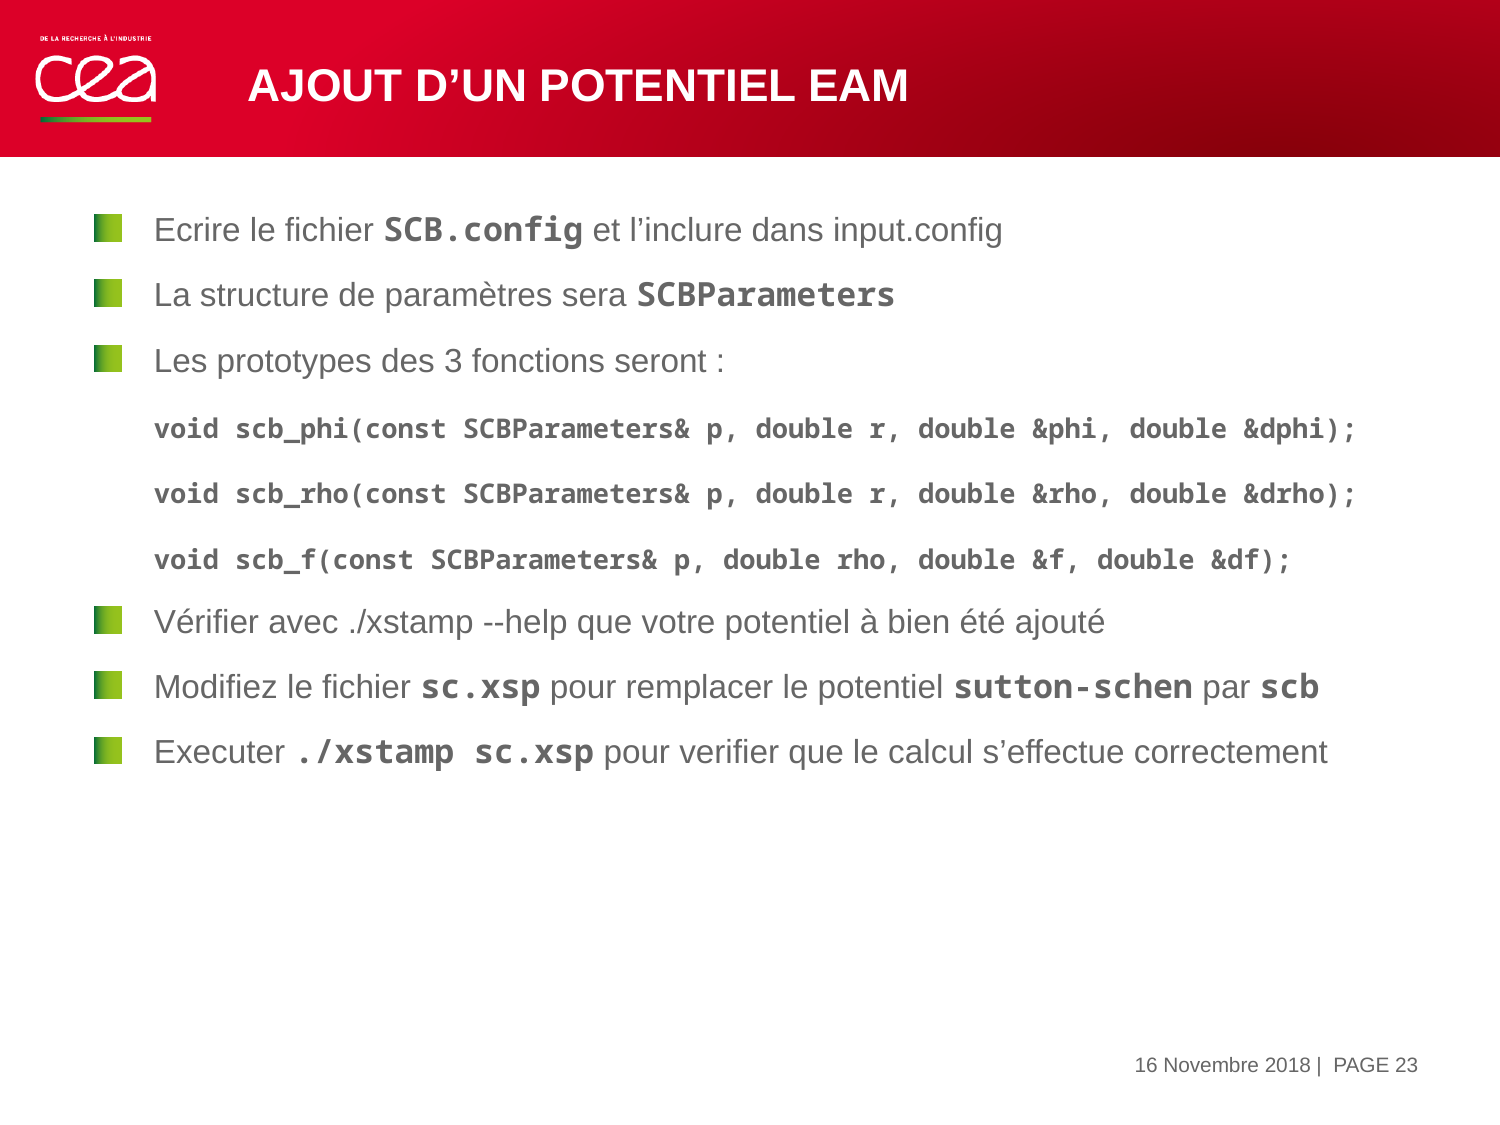

# Ajout d’un Potentiel EAM
Ecrire le fichier SCB.config et l’inclure dans input.config
La structure de paramètres sera SCBParameters
Les prototypes des 3 fonctions seront :
void scb_phi(const SCBParameters& p, double r, double &phi, double &dphi);
void scb_rho(const SCBParameters& p, double r, double &rho, double &drho);
void scb_f(const SCBParameters& p, double rho, double &f, double &df);
Vérifier avec ./xstamp --help que votre potentiel à bien été ajouté
Modifiez le fichier sc.xsp pour remplacer le potentiel sutton-schen par scb
Executer ./xstamp sc.xsp pour verifier que le calcul s’effectue correctement
| PAGE
16 Novembre 2018